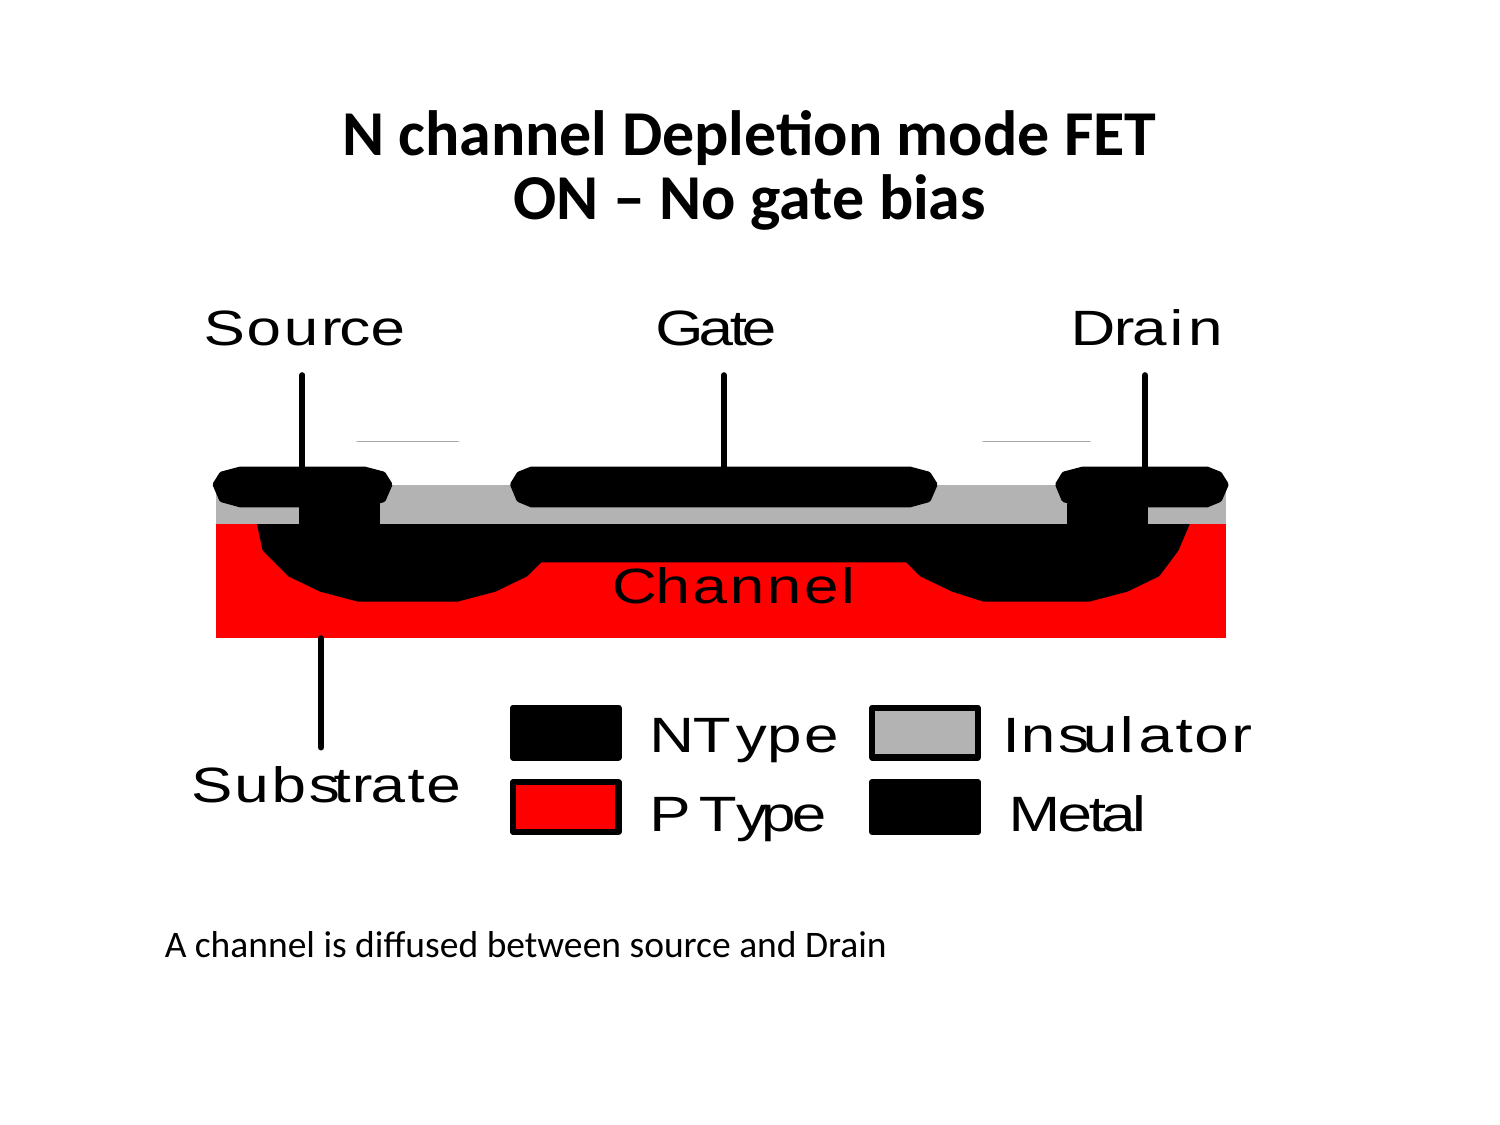

# N channel Depletion mode FET ON – No gate bias
A channel is diffused between source and Drain